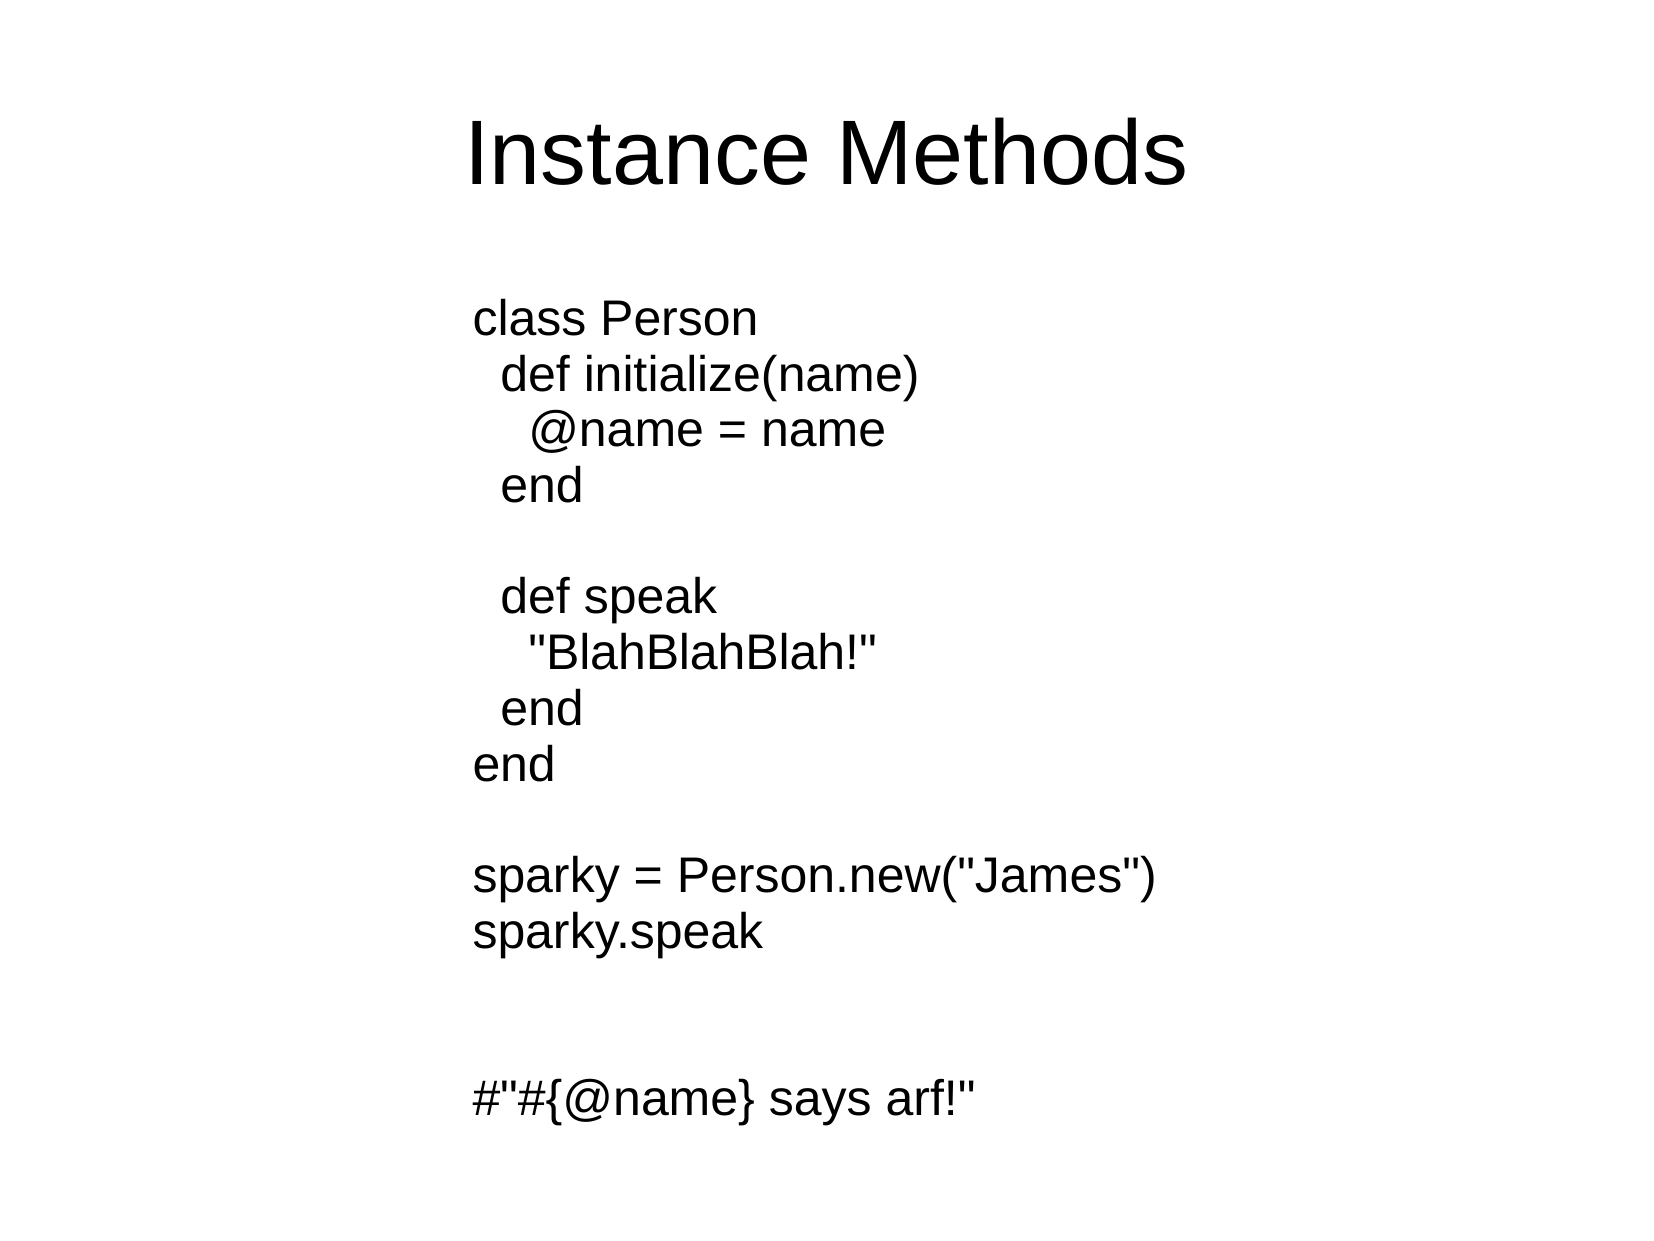

# Instance Methods
class Person
 def initialize(name)
 @name = name
 end
 def speak
 "BlahBlahBlah!"
 end
end
sparky = Person.new("James")
sparky.speak
#"#{@name} says arf!"